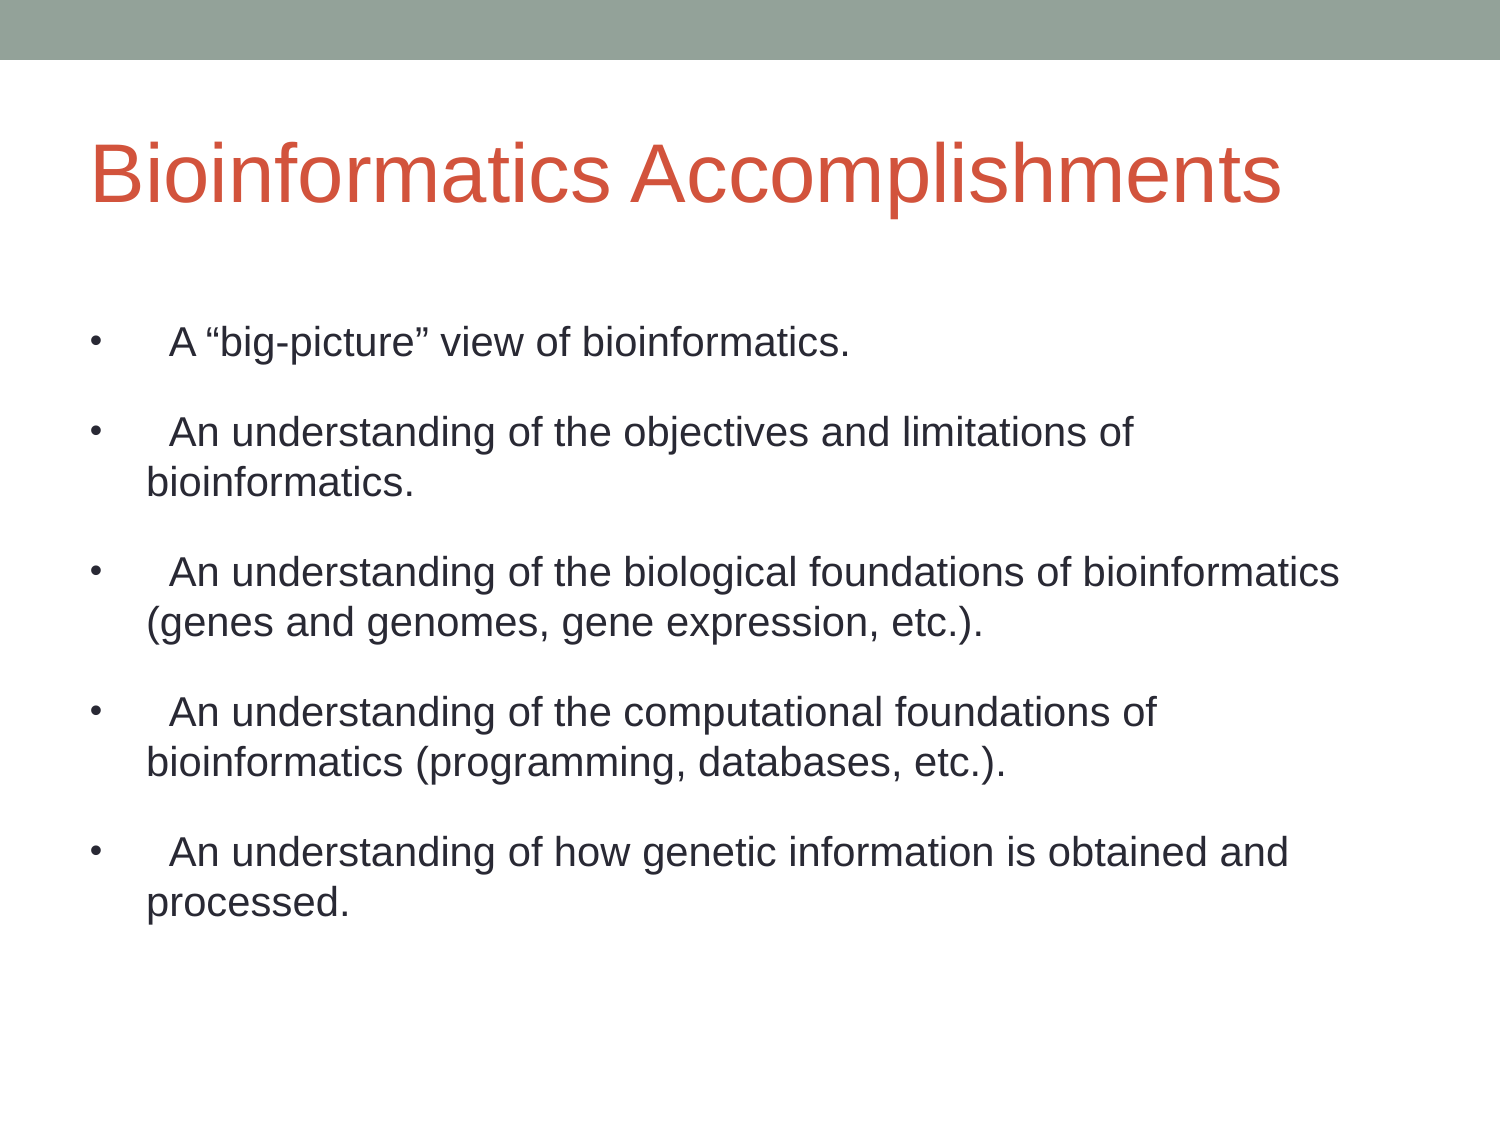

Bioinformatics Accomplishments
 A “big-picture” view of bioinformatics.
 An understanding of the objectives and limitations of bioinformatics.
 An understanding of the biological foundations of bioinformatics (genes and genomes, gene expression, etc.).
 An understanding of the computational foundations of bioinformatics (programming, databases, etc.).
 An understanding of how genetic information is obtained and processed.